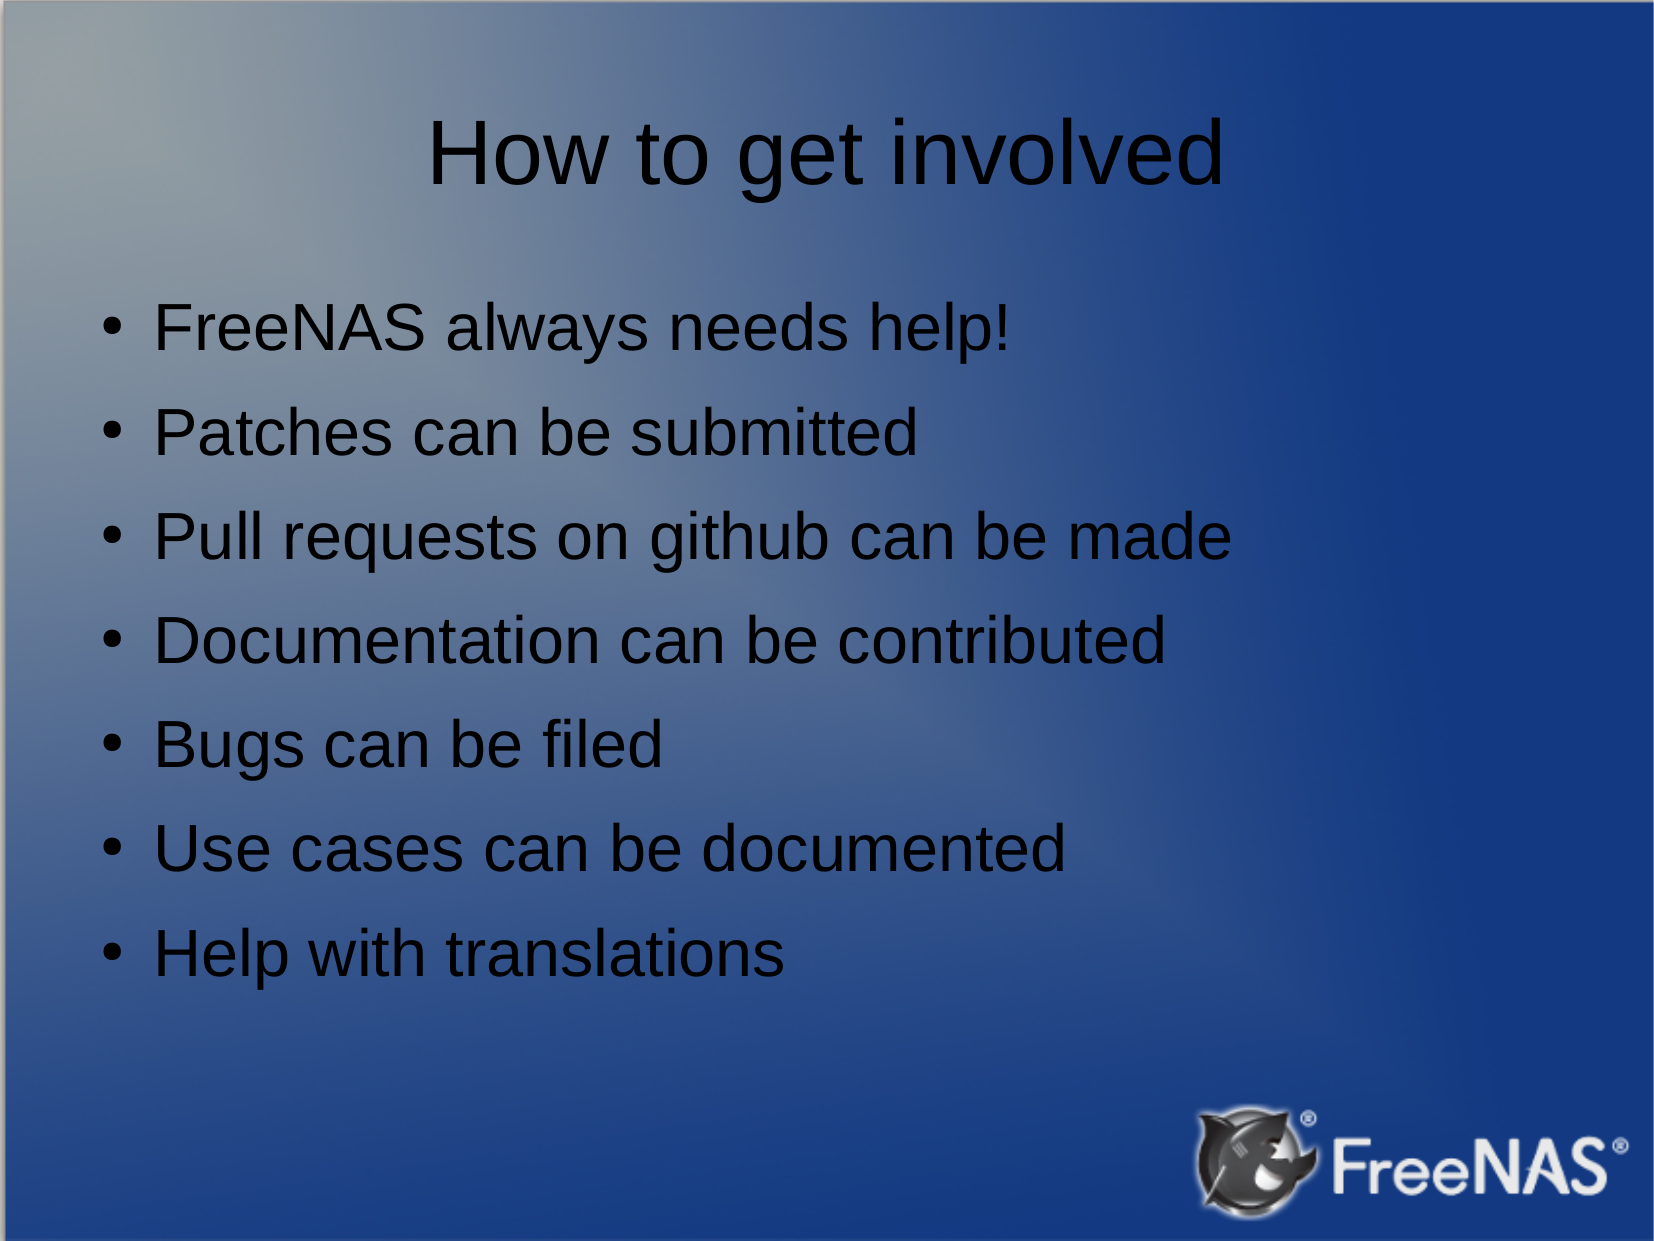

# How to get involved
FreeNAS always needs help!
Patches can be submitted
Pull requests on github can be made
Documentation can be contributed
Bugs can be filed
Use cases can be documented
Help with translations